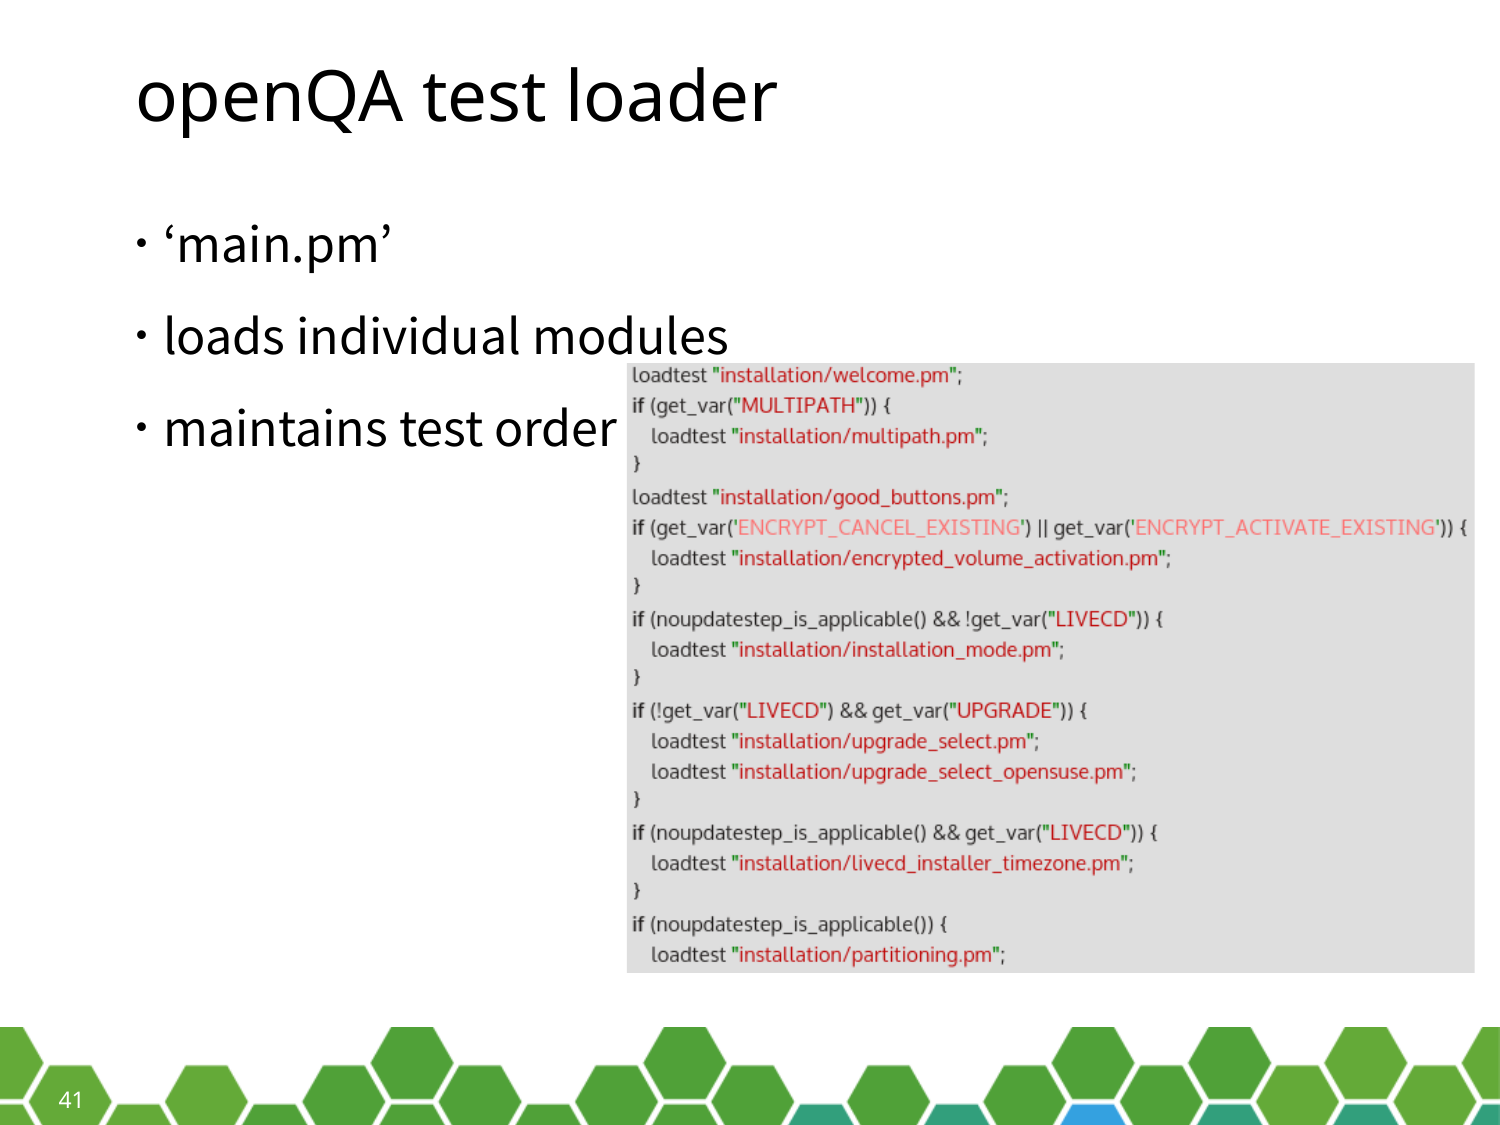

# openQA test loader
‘main.pm’
loads individual modules
maintains test order